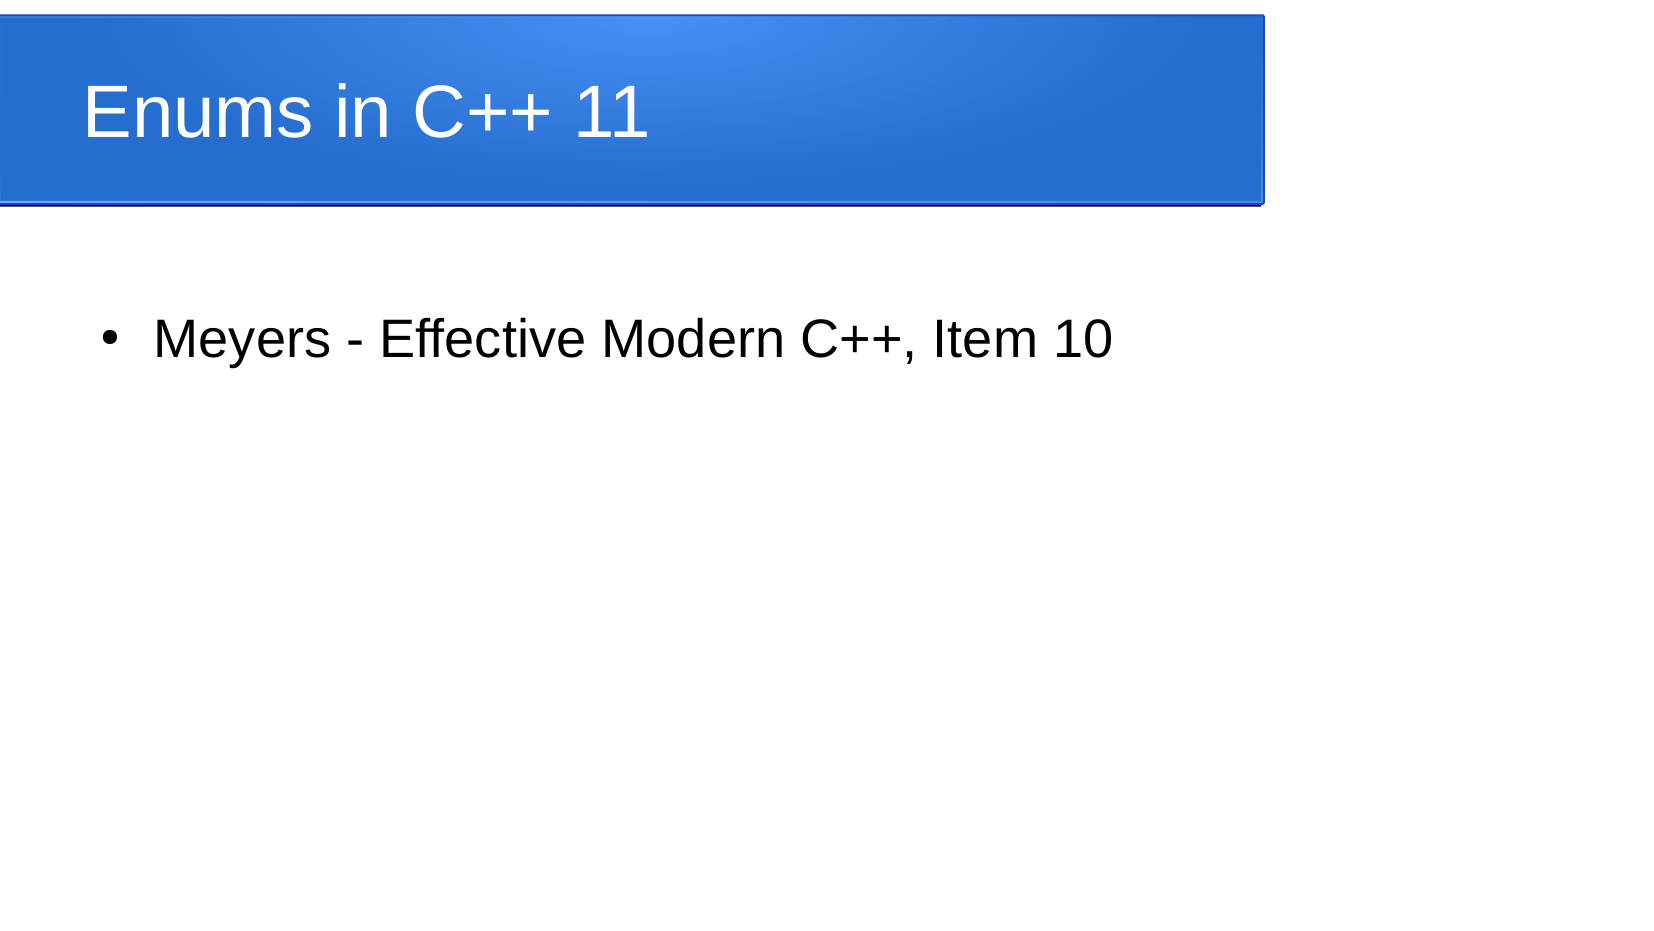

# Enums in C++ 11
Meyers - Effective Modern C++, Item 10